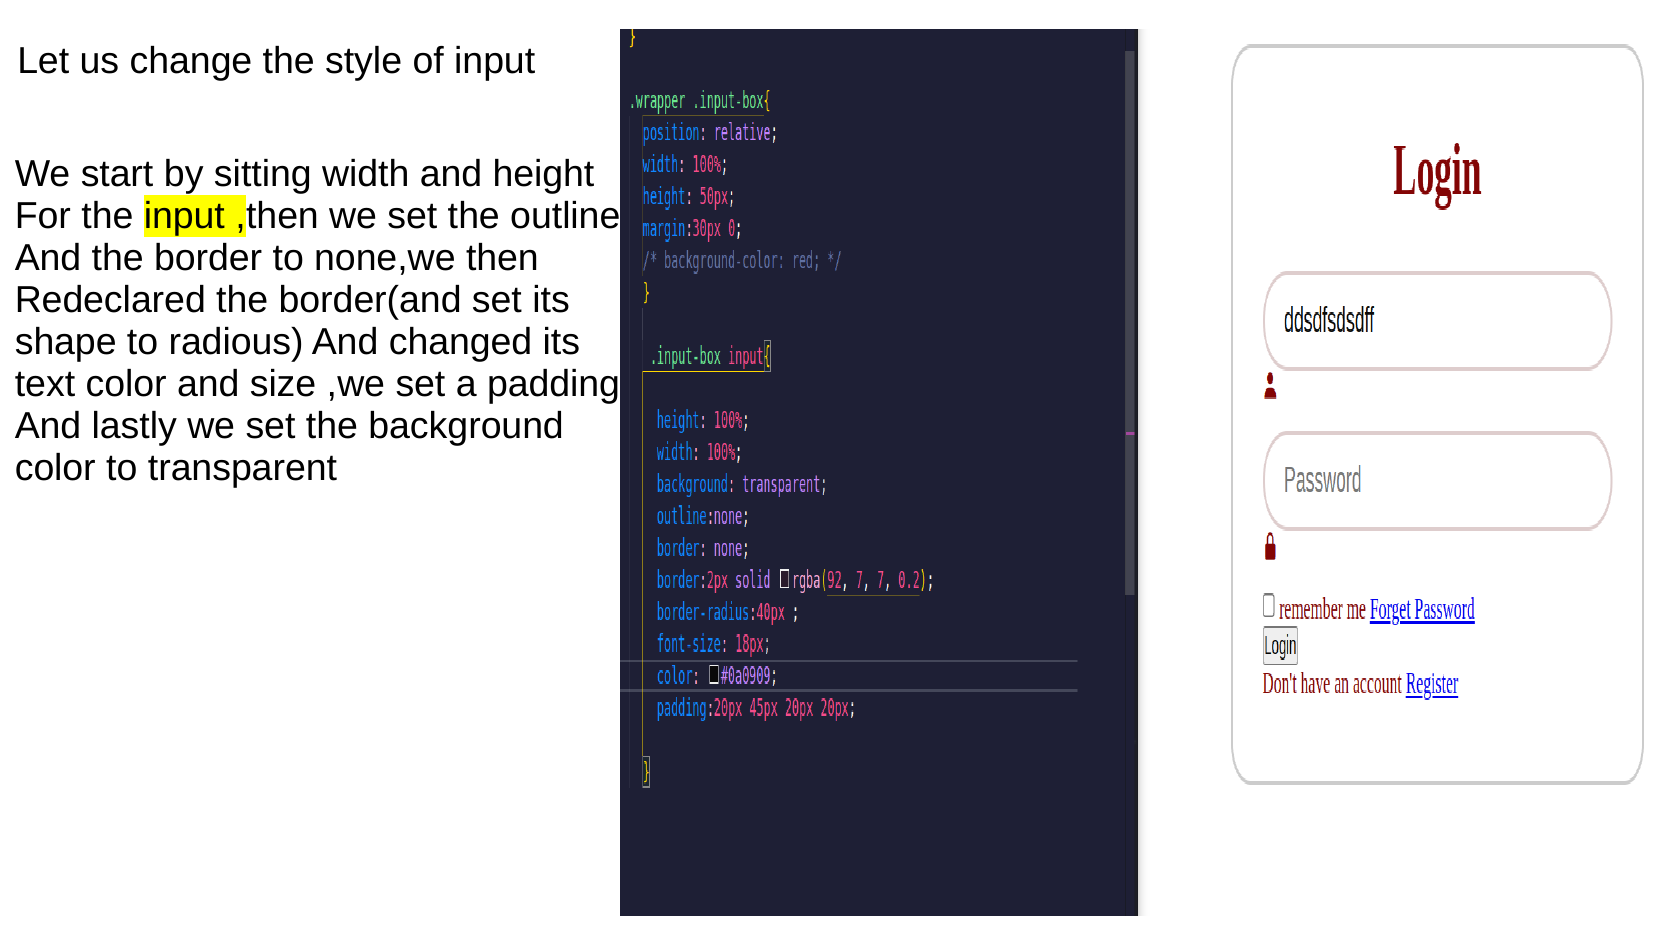

Let us change the style of input
We start by sitting width and height
For the input ,then we set the outline
And the border to none,we then
Redeclared the border(and set its shape to radious) And changed its text color and size ,we set a padding
And lastly we set the background color to transparent